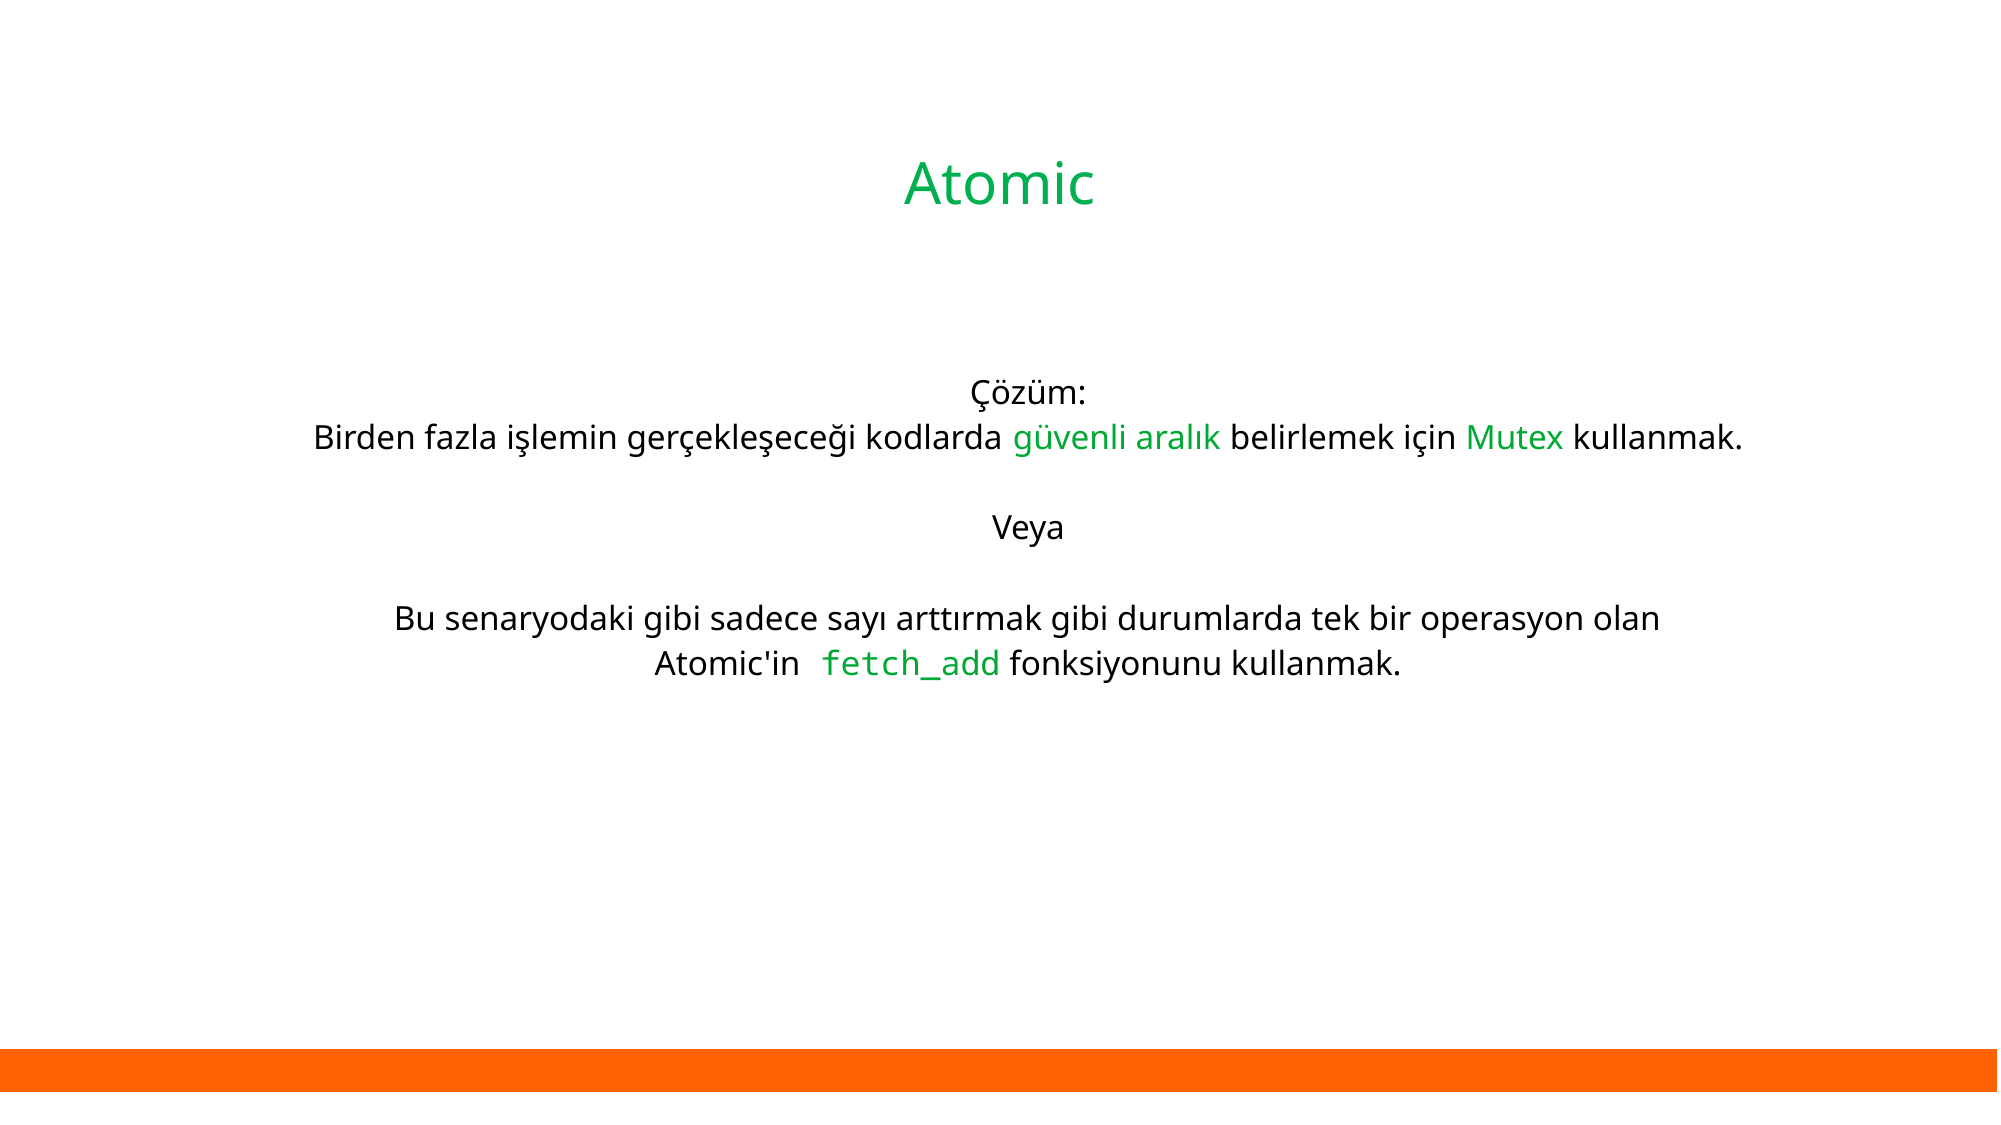

# Atomic
Çözüm:
Birden fazla işlemin gerçekleşeceği kodlarda güvenli aralık belirlemek için Mutex kullanmak.
Veya
Bu senaryodaki gibi sadece sayı arttırmak gibi durumlarda tek bir operasyon olan
Atomic'in fetch_add fonksiyonunu kullanmak.